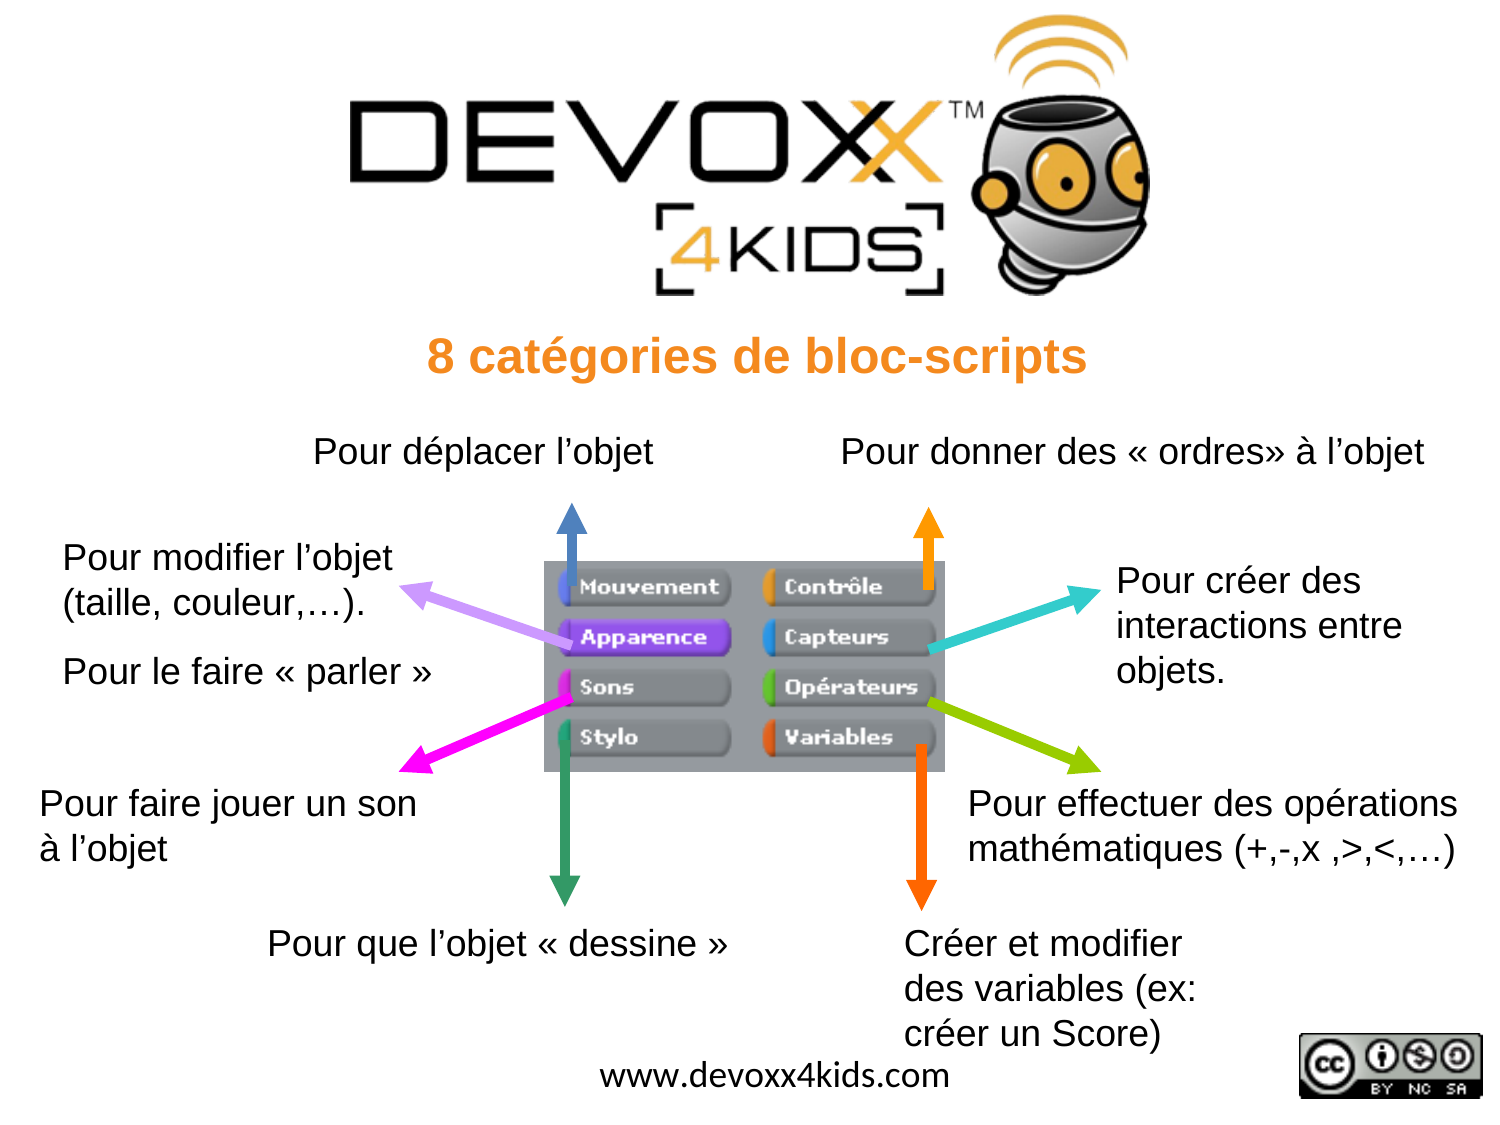

8 catégories de bloc-scripts
Pour déplacer l’objet
Pour donner des « ordres» à l’objet
Pour modifier l’objet (taille, couleur,…).
Pour le faire « parler »
Pour créer des interactions entre objets.
Pour faire jouer un son à l’objet
Pour effectuer des opérations mathématiques (+,-,x ,>,<,…)
Pour que l’objet « dessine »
Créer et modifier des variables (ex: créer un Score)